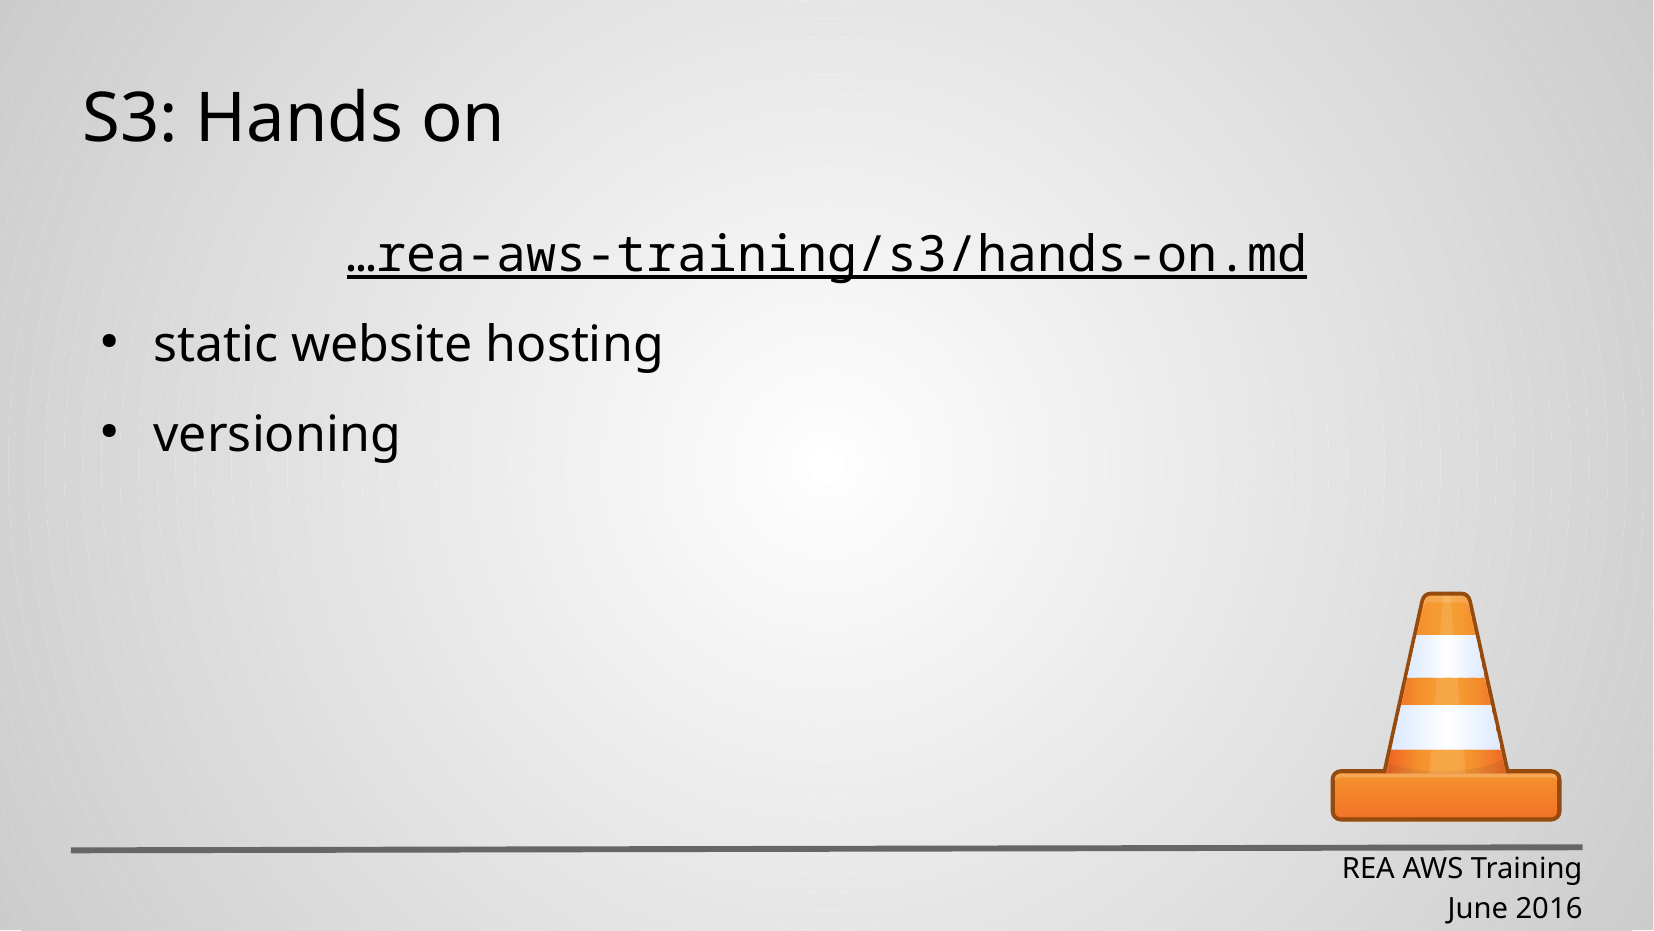

# S3: Hands on
…rea-aws-training/s3/hands-on.md
static website hosting
versioning